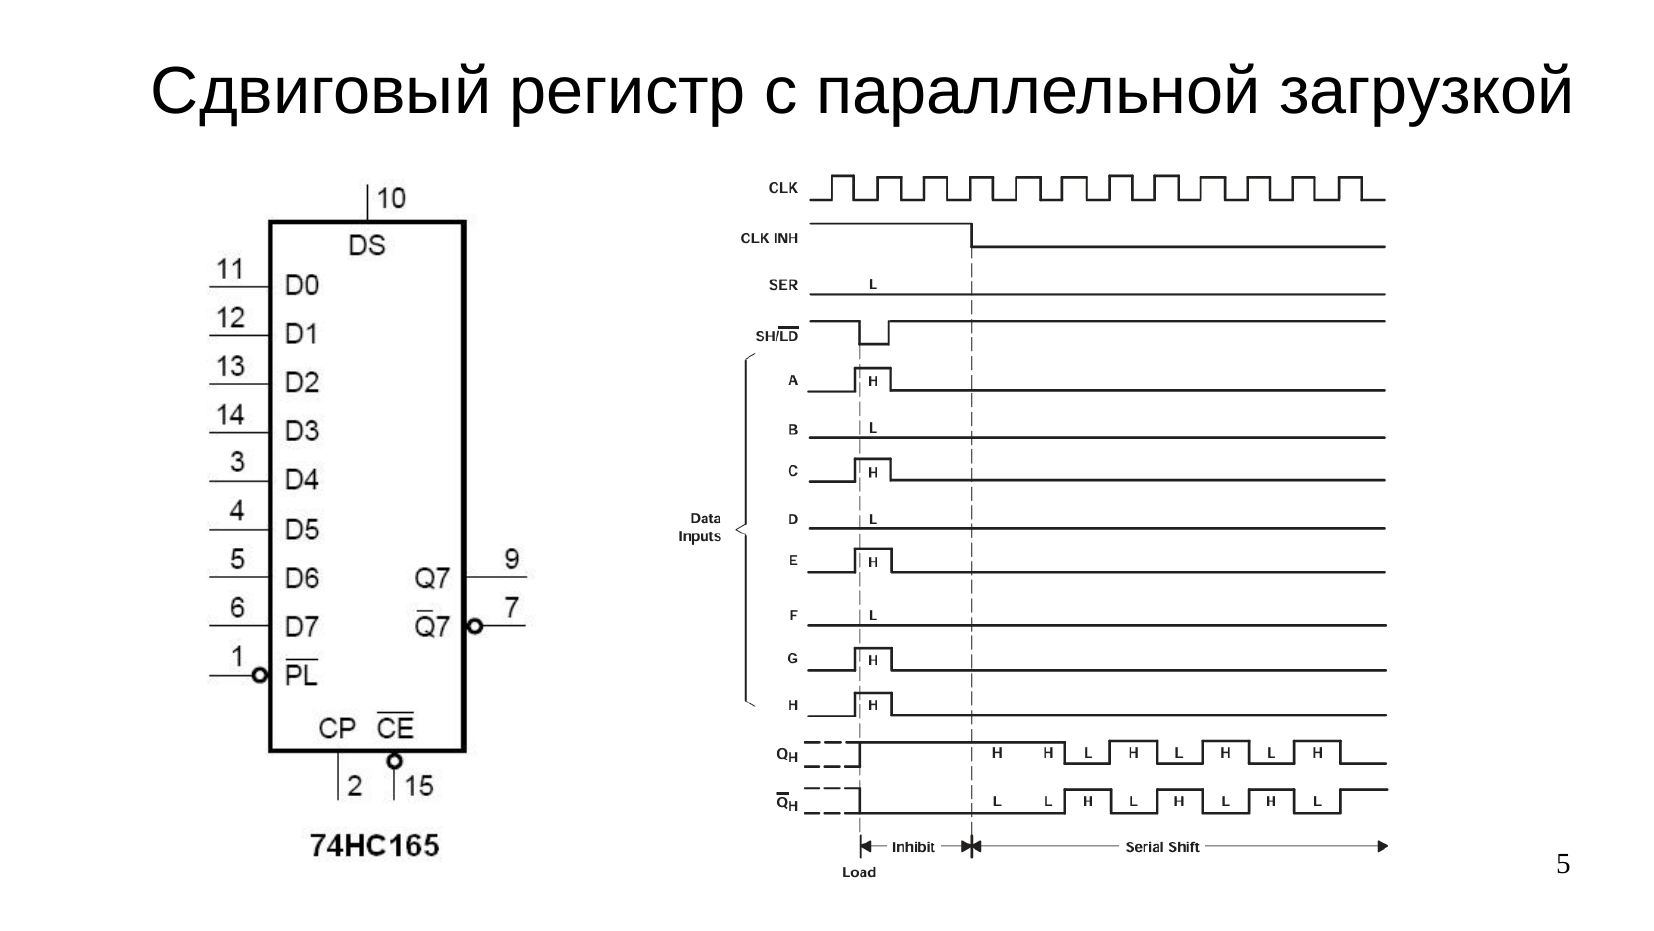

# Сдвиговый регистр с параллельной загрузкой
5